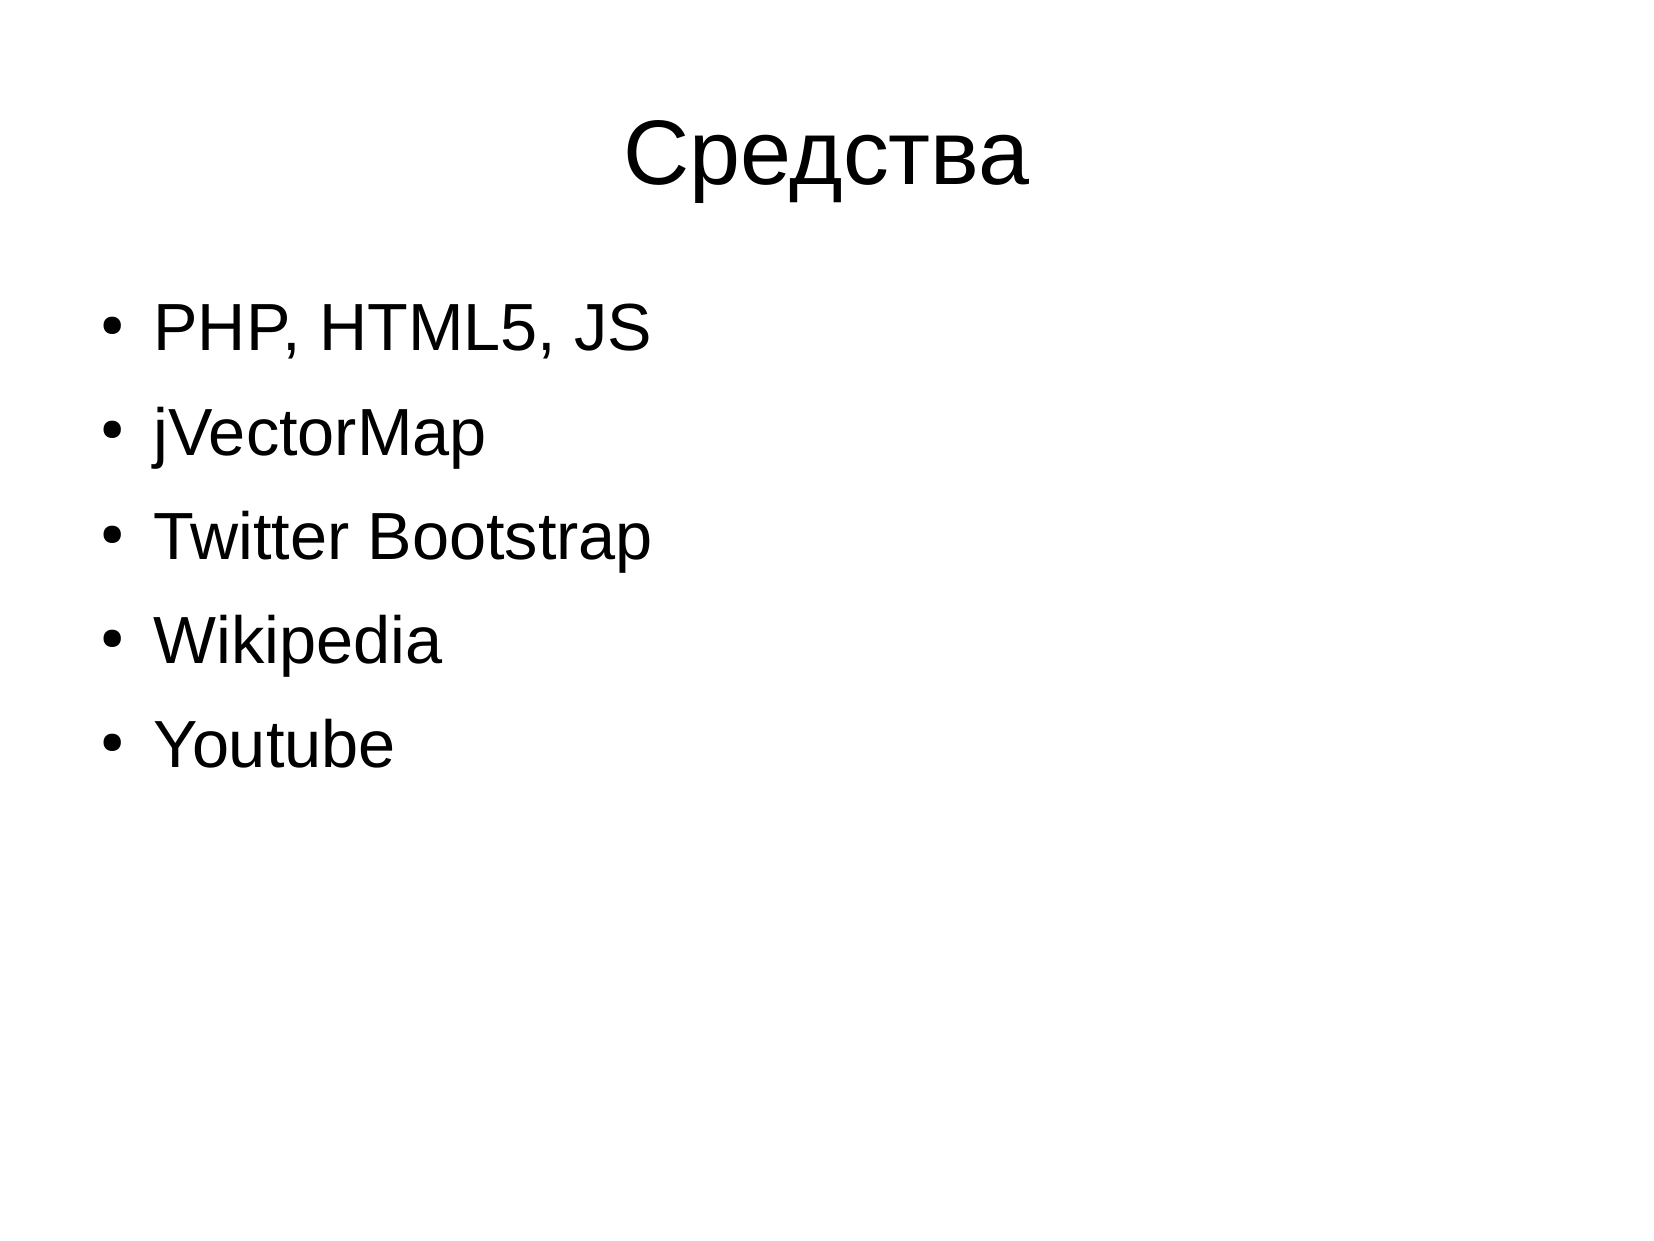

# Средства
PHP, HTML5, JS
jVectorMap
Twitter Bootstrap
Wikipedia
Youtube